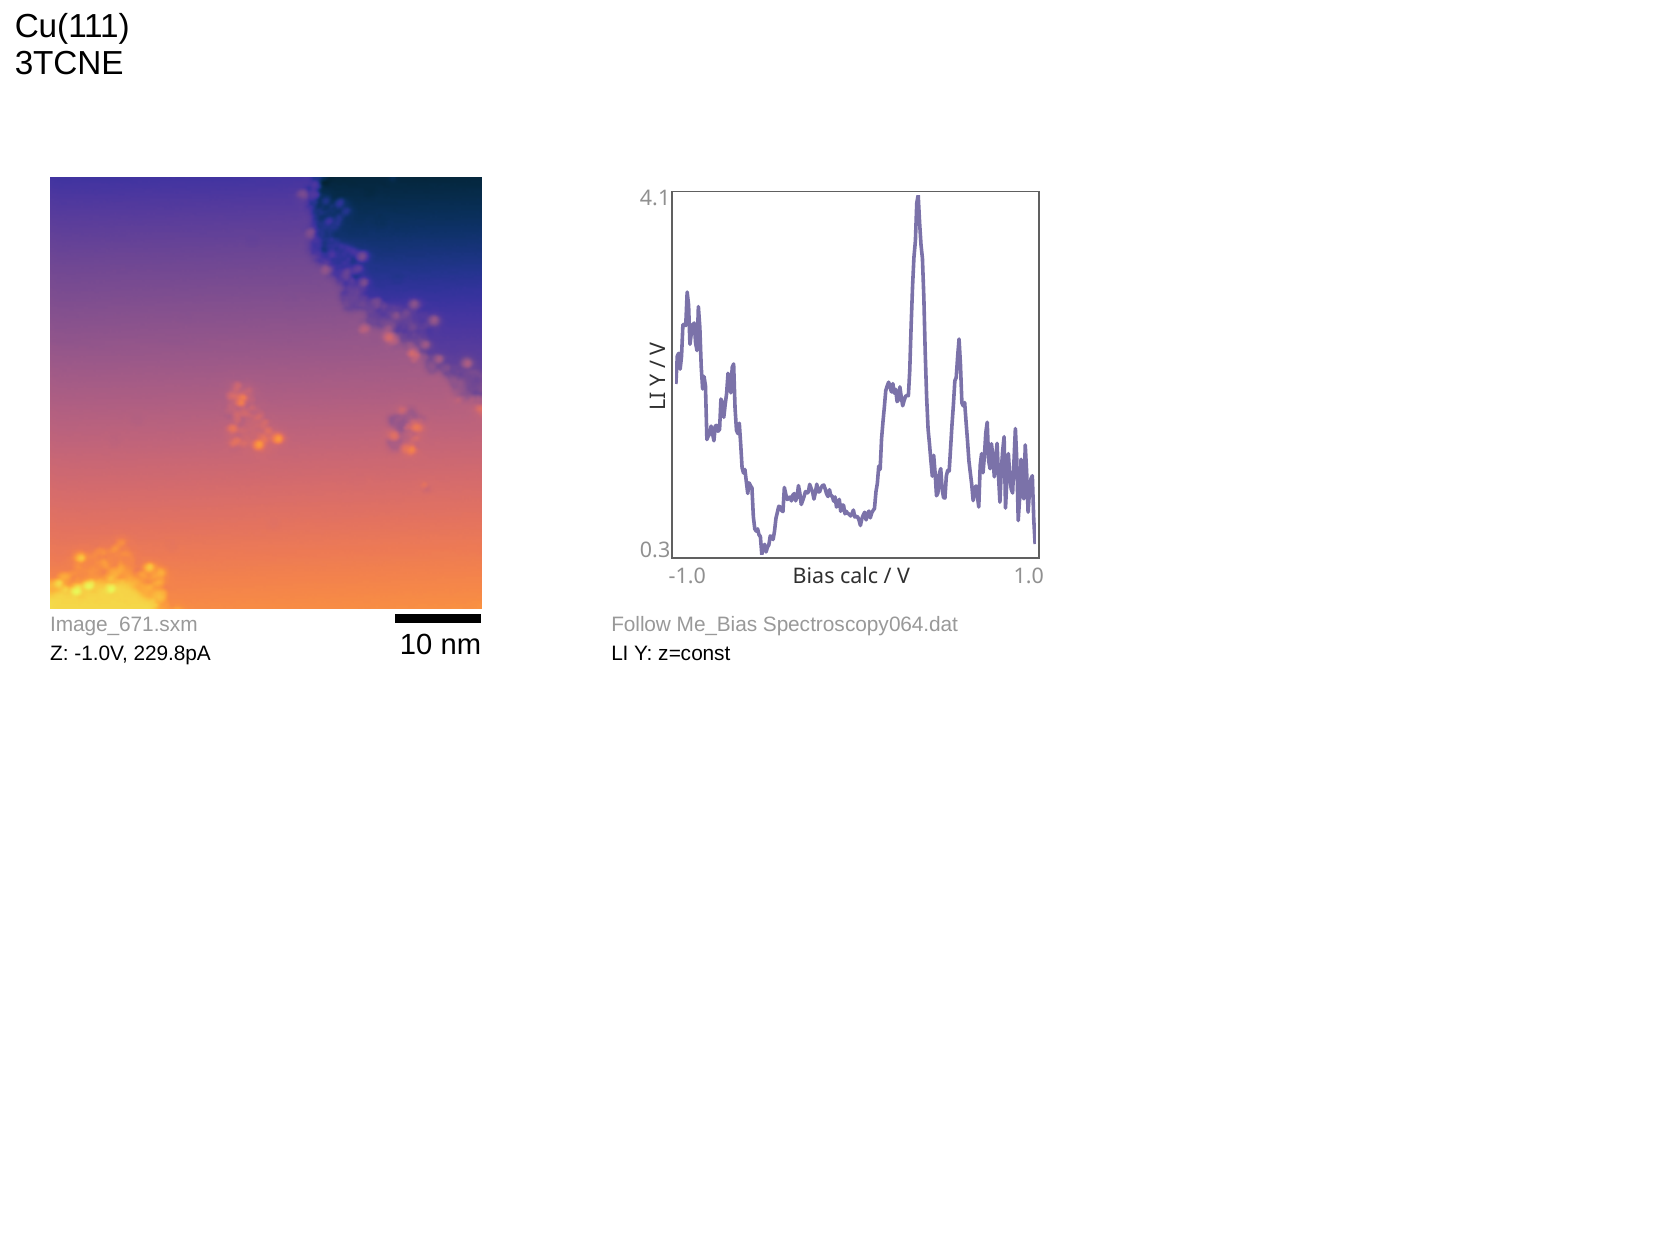

Cu(111)
3TCNE
Image_671.sxm
Z: -1.0V, 229.8pA
10 nm
Follow Me_Bias Spectroscopy064.dat
LI Y: z=const